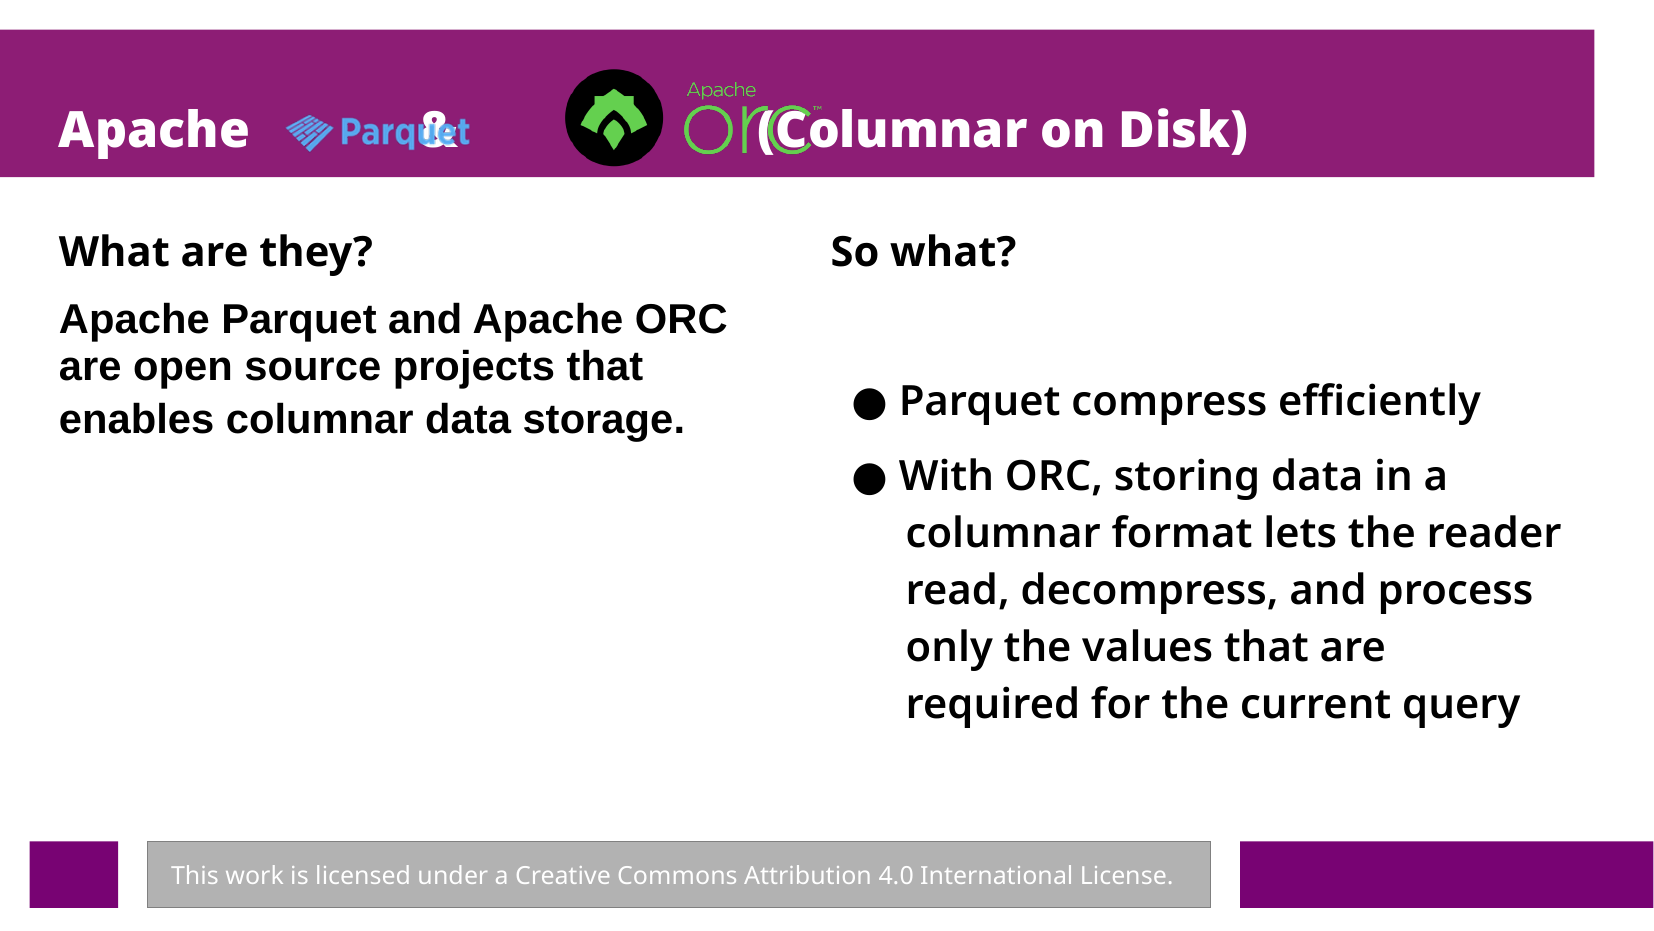

# Apache & (Columnar on Disk)
What are they?
Apache Parquet and Apache ORC are open source projects that enables columnar data storage.
So what?
● Parquet compress efficiently
● With ORC, storing data in a columnar format lets the reader read, decompress, and process only the values that are required for the current query